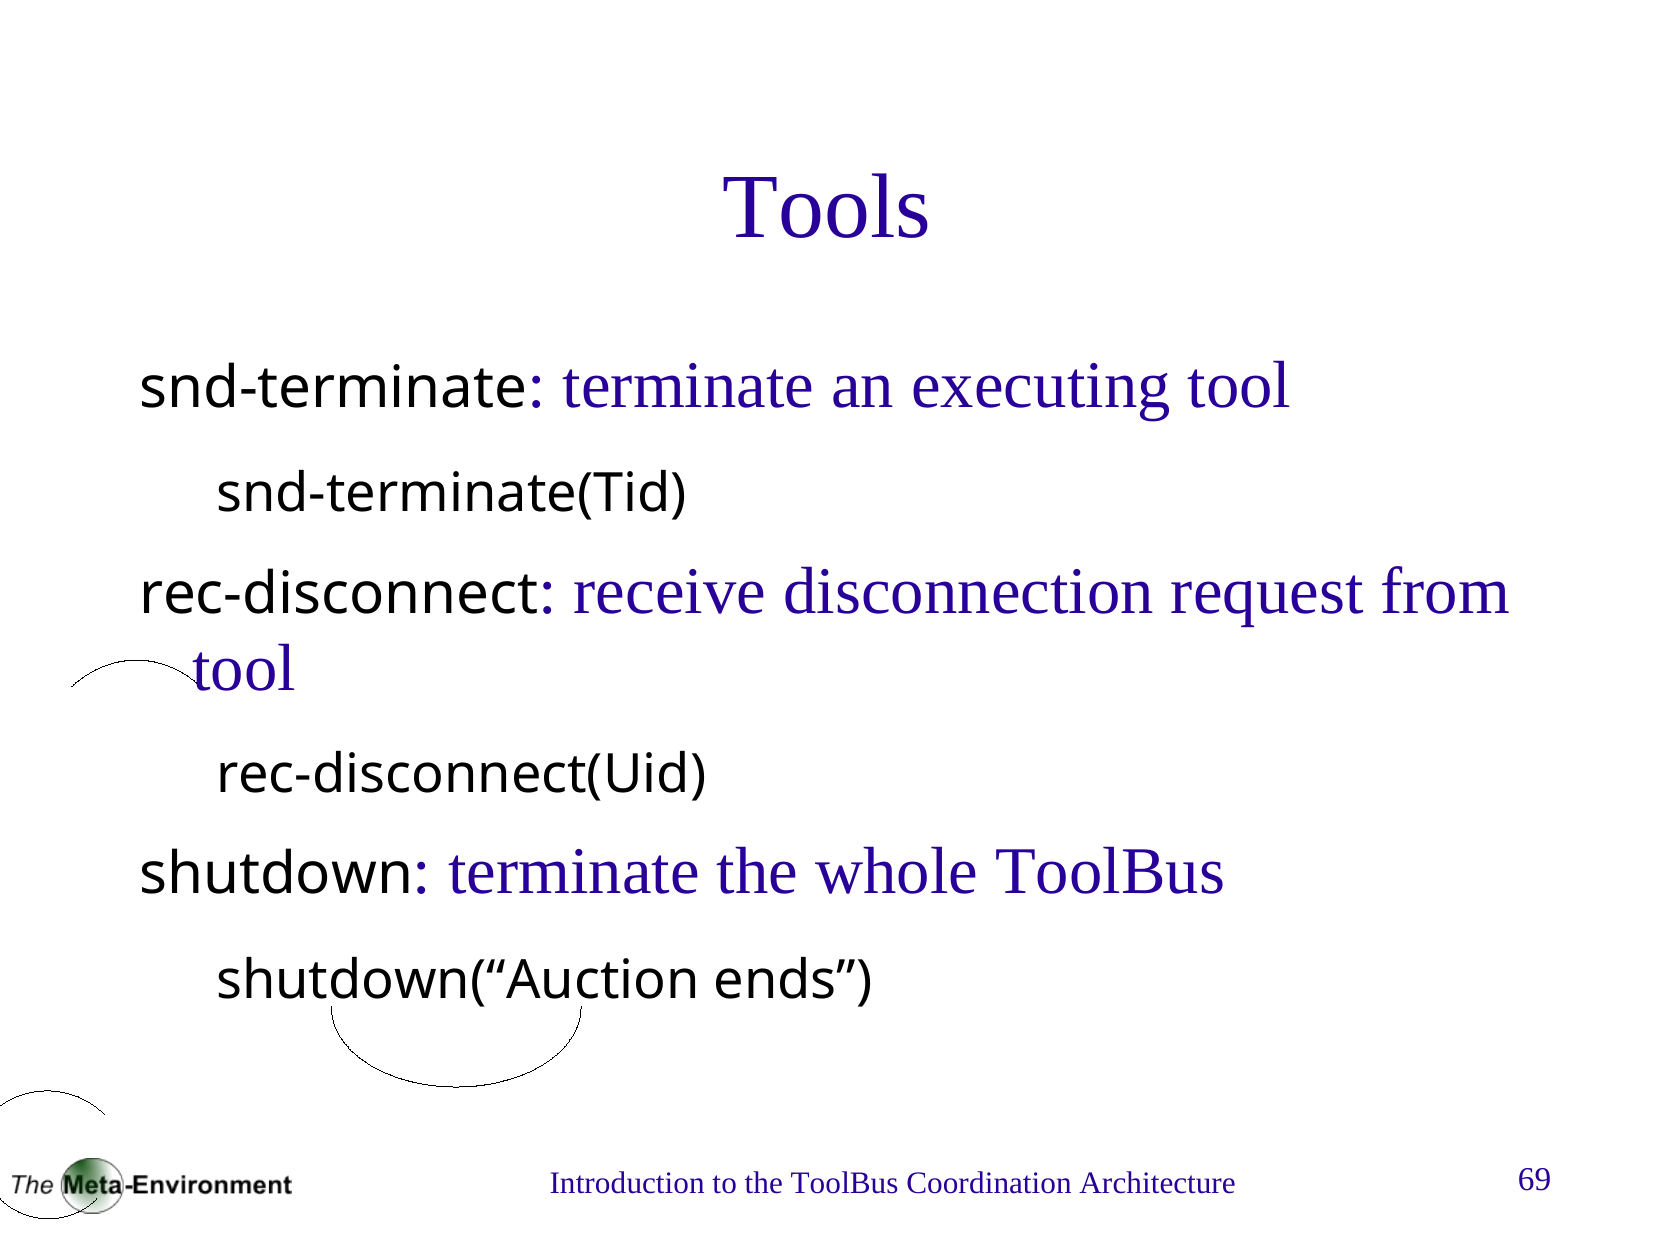

# Tools
snd-terminate: terminate an executing tool
snd-terminate(Tid)
rec-disconnect: receive disconnection request from tool
rec-disconnect(Uid)
shutdown: terminate the whole ToolBus
shutdown(“Auction ends”)